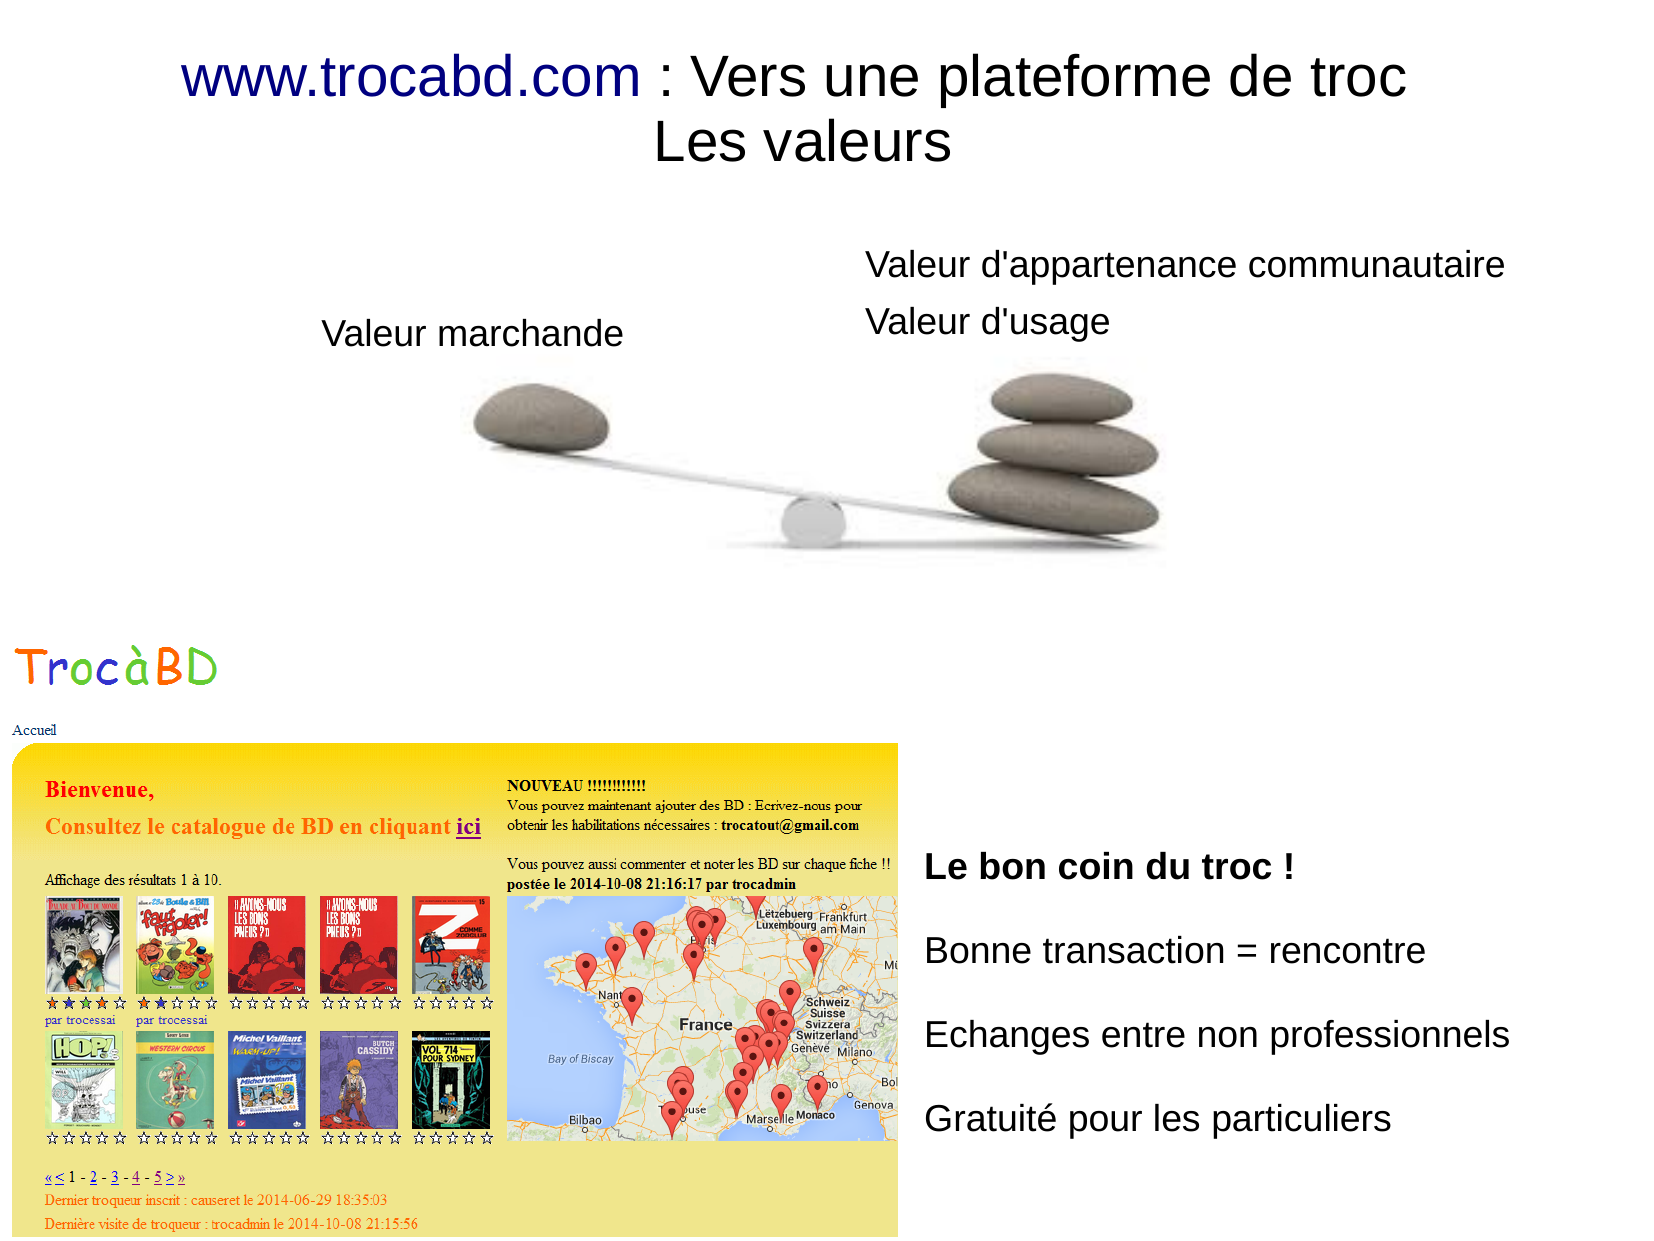

# www.trocabd.com : Vers une plateforme de troc Les valeurs
Valeur d'appartenance communautaire
Valeur d'usage
Valeur marchande
Le bon coin du troc !
Bonne transaction = rencontre
Echanges entre non professionnels
Gratuité pour les particuliers